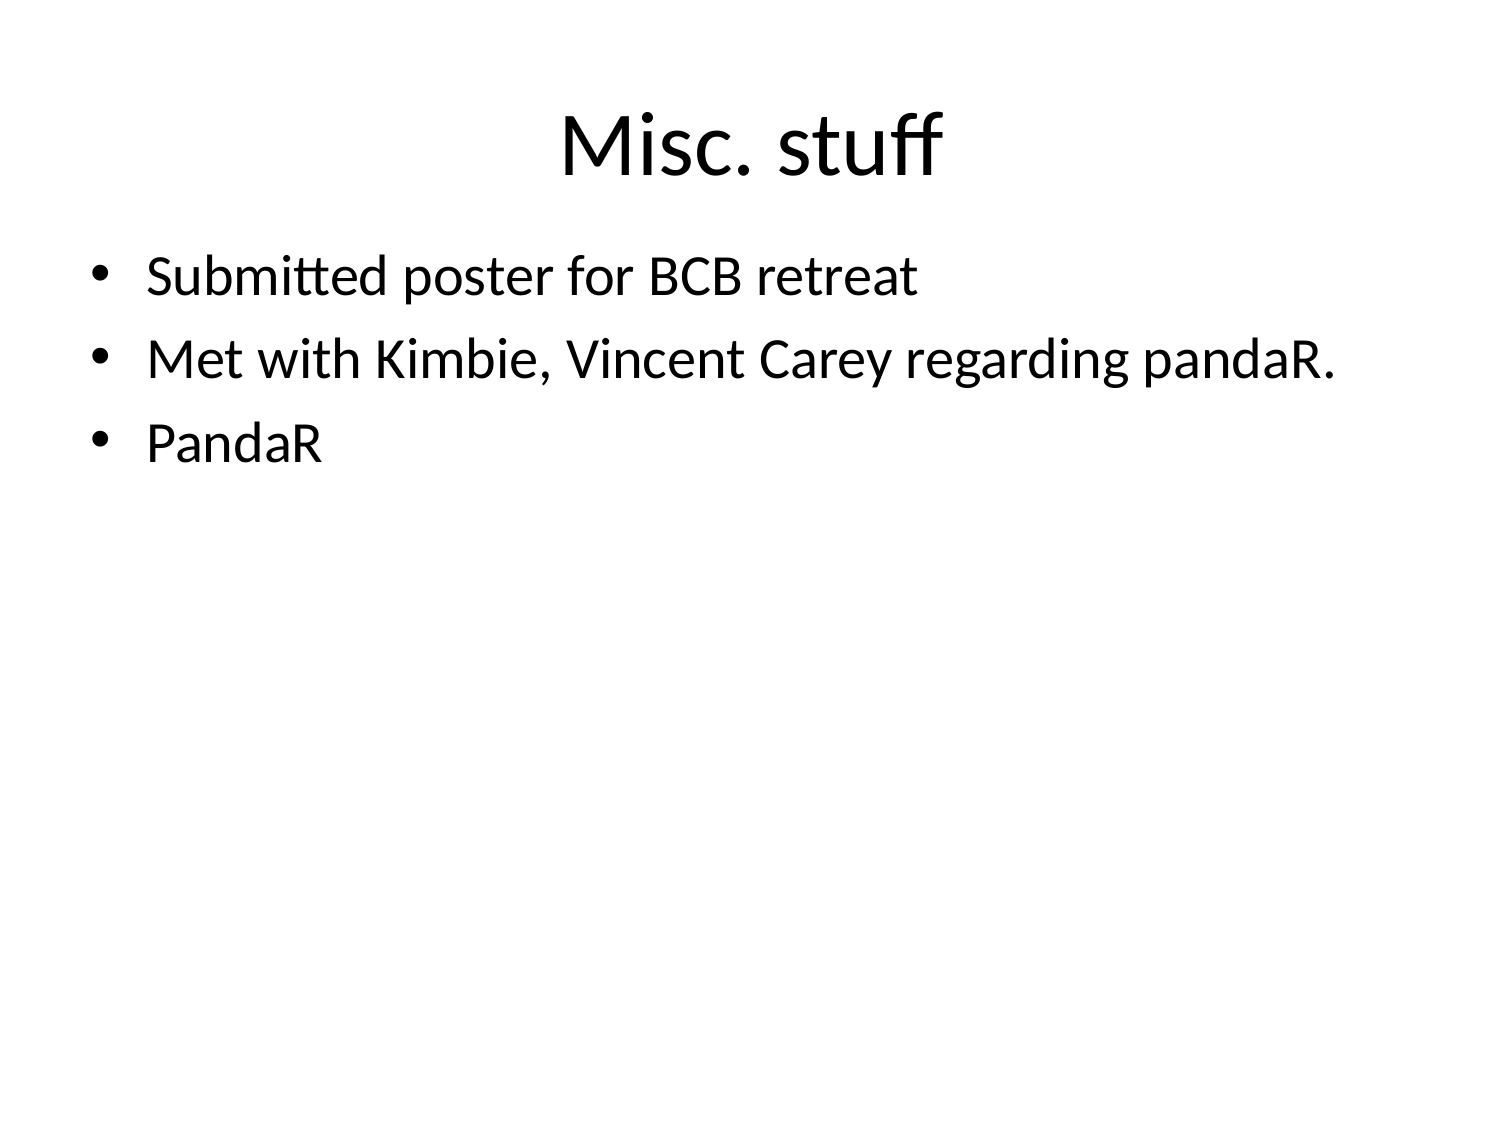

Misc. stuff
# Submitted poster for BCB retreat
Met with Kimbie, Vincent Carey regarding pandaR.
PandaR